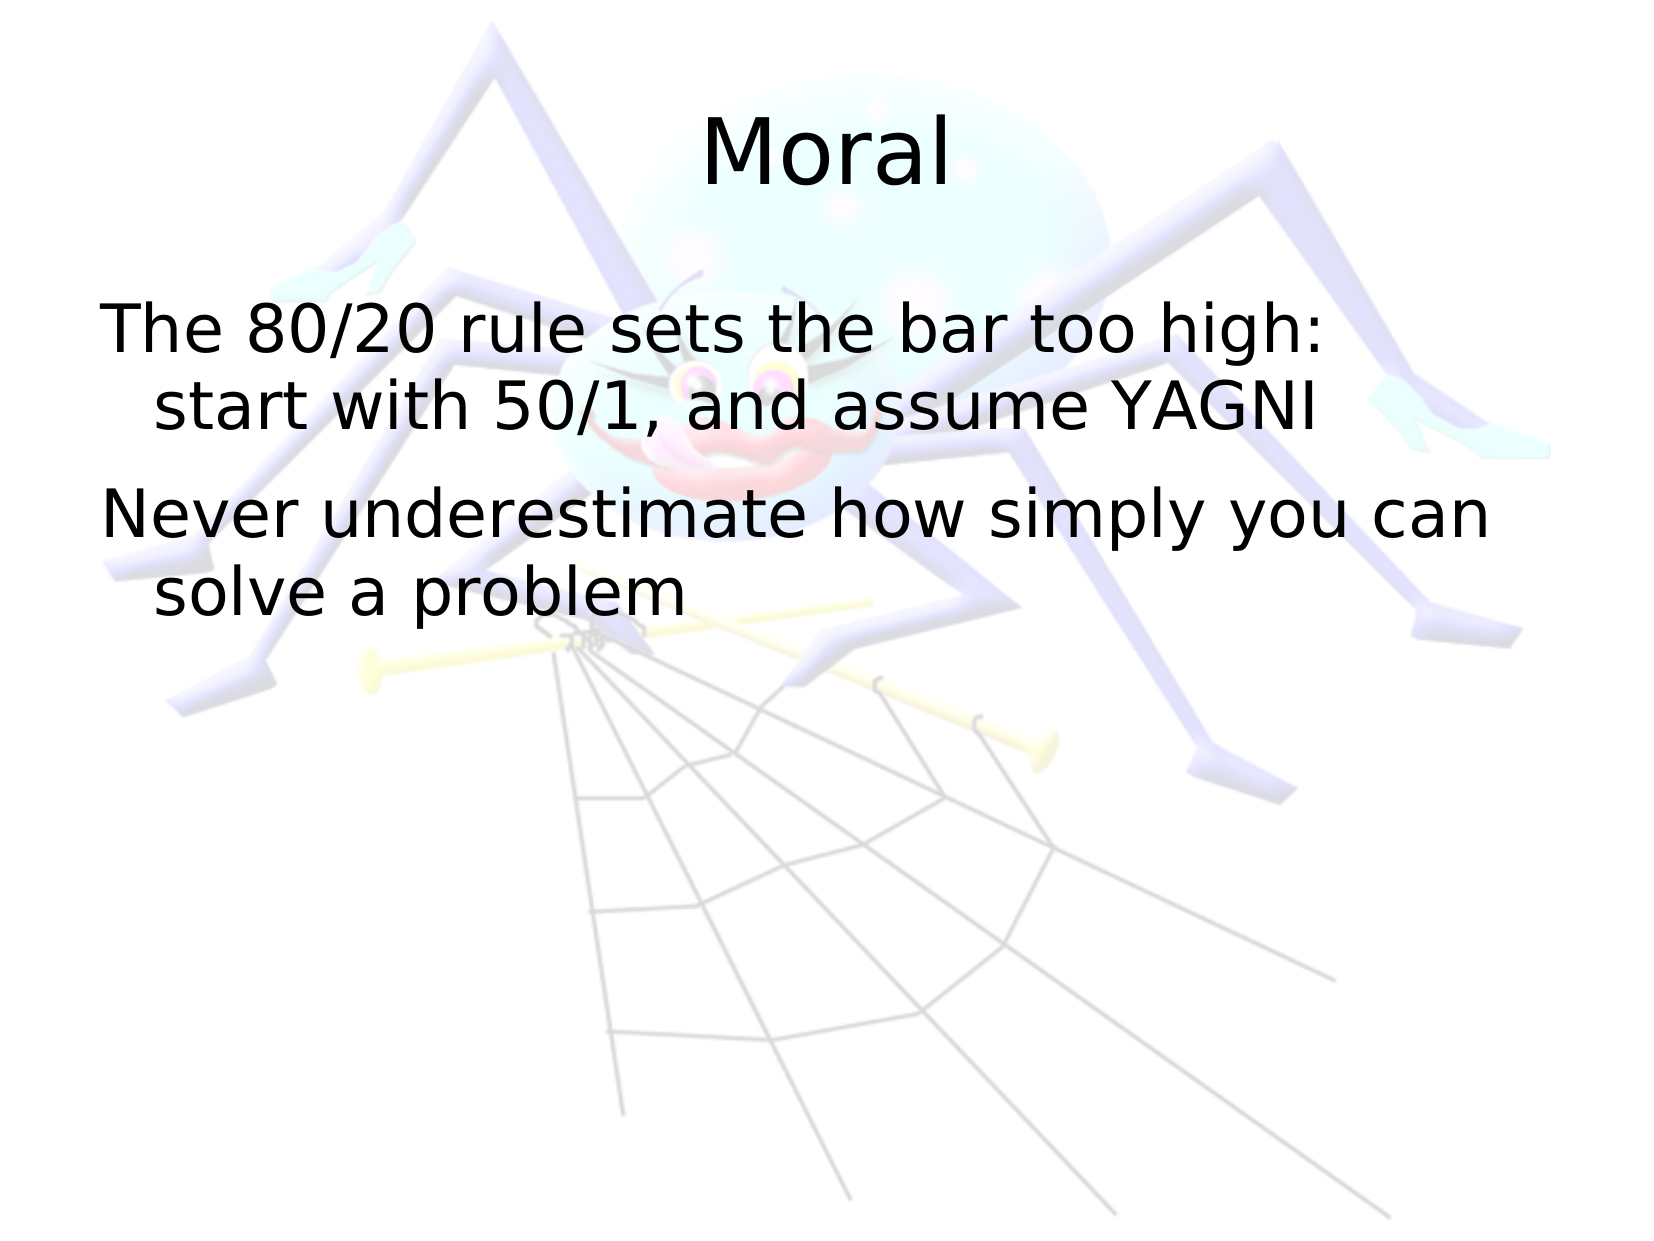

# Moral
The 80/20 rule sets the bar too high:
start with 50/1, and assume YAGNI
Never underestimate how simply you can solve a problem